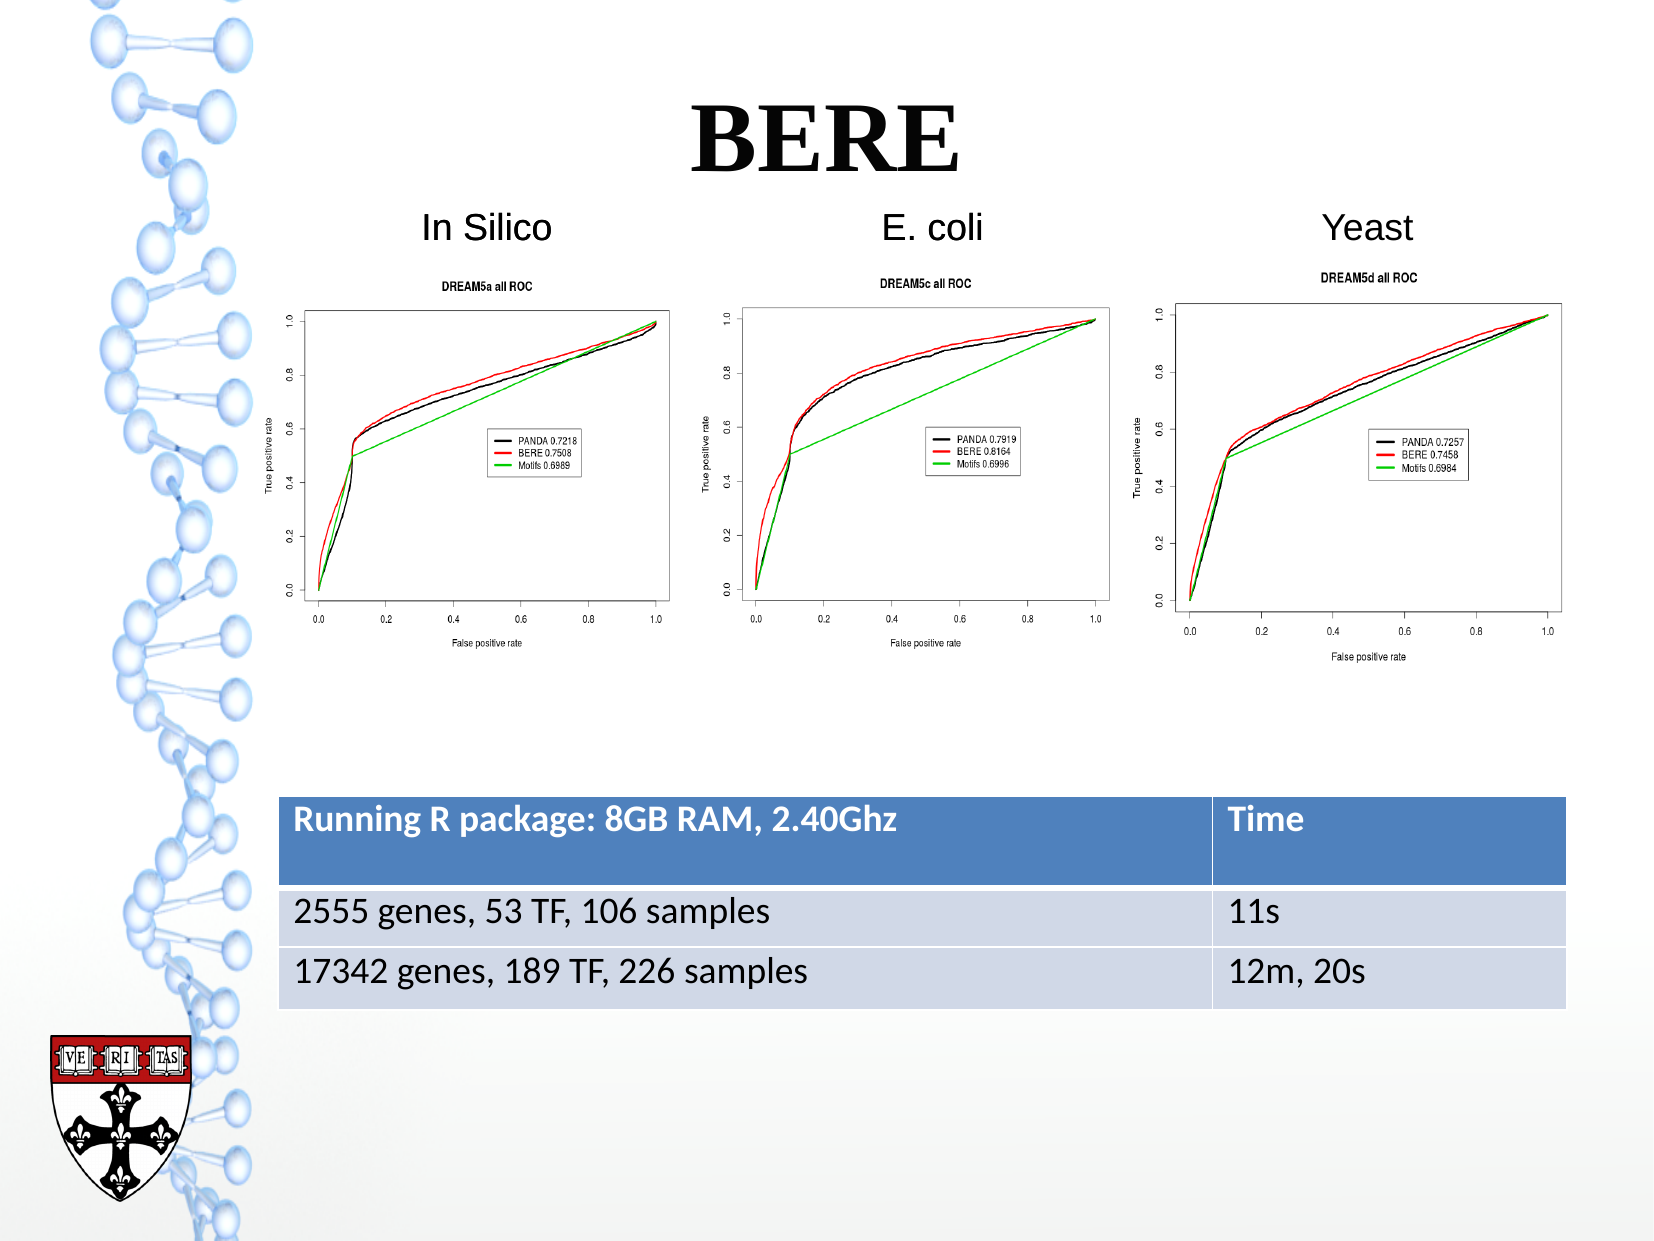

# BERE
In Silico
In Silico
E. coli
E. coli
Yeast
| Running R package: 8GB RAM, 2.40Ghz | Time |
| --- | --- |
| 2555 genes, 53 TF, 106 samples | 11s |
| 17342 genes, 189 TF, 226 samples | 12m, 20s |